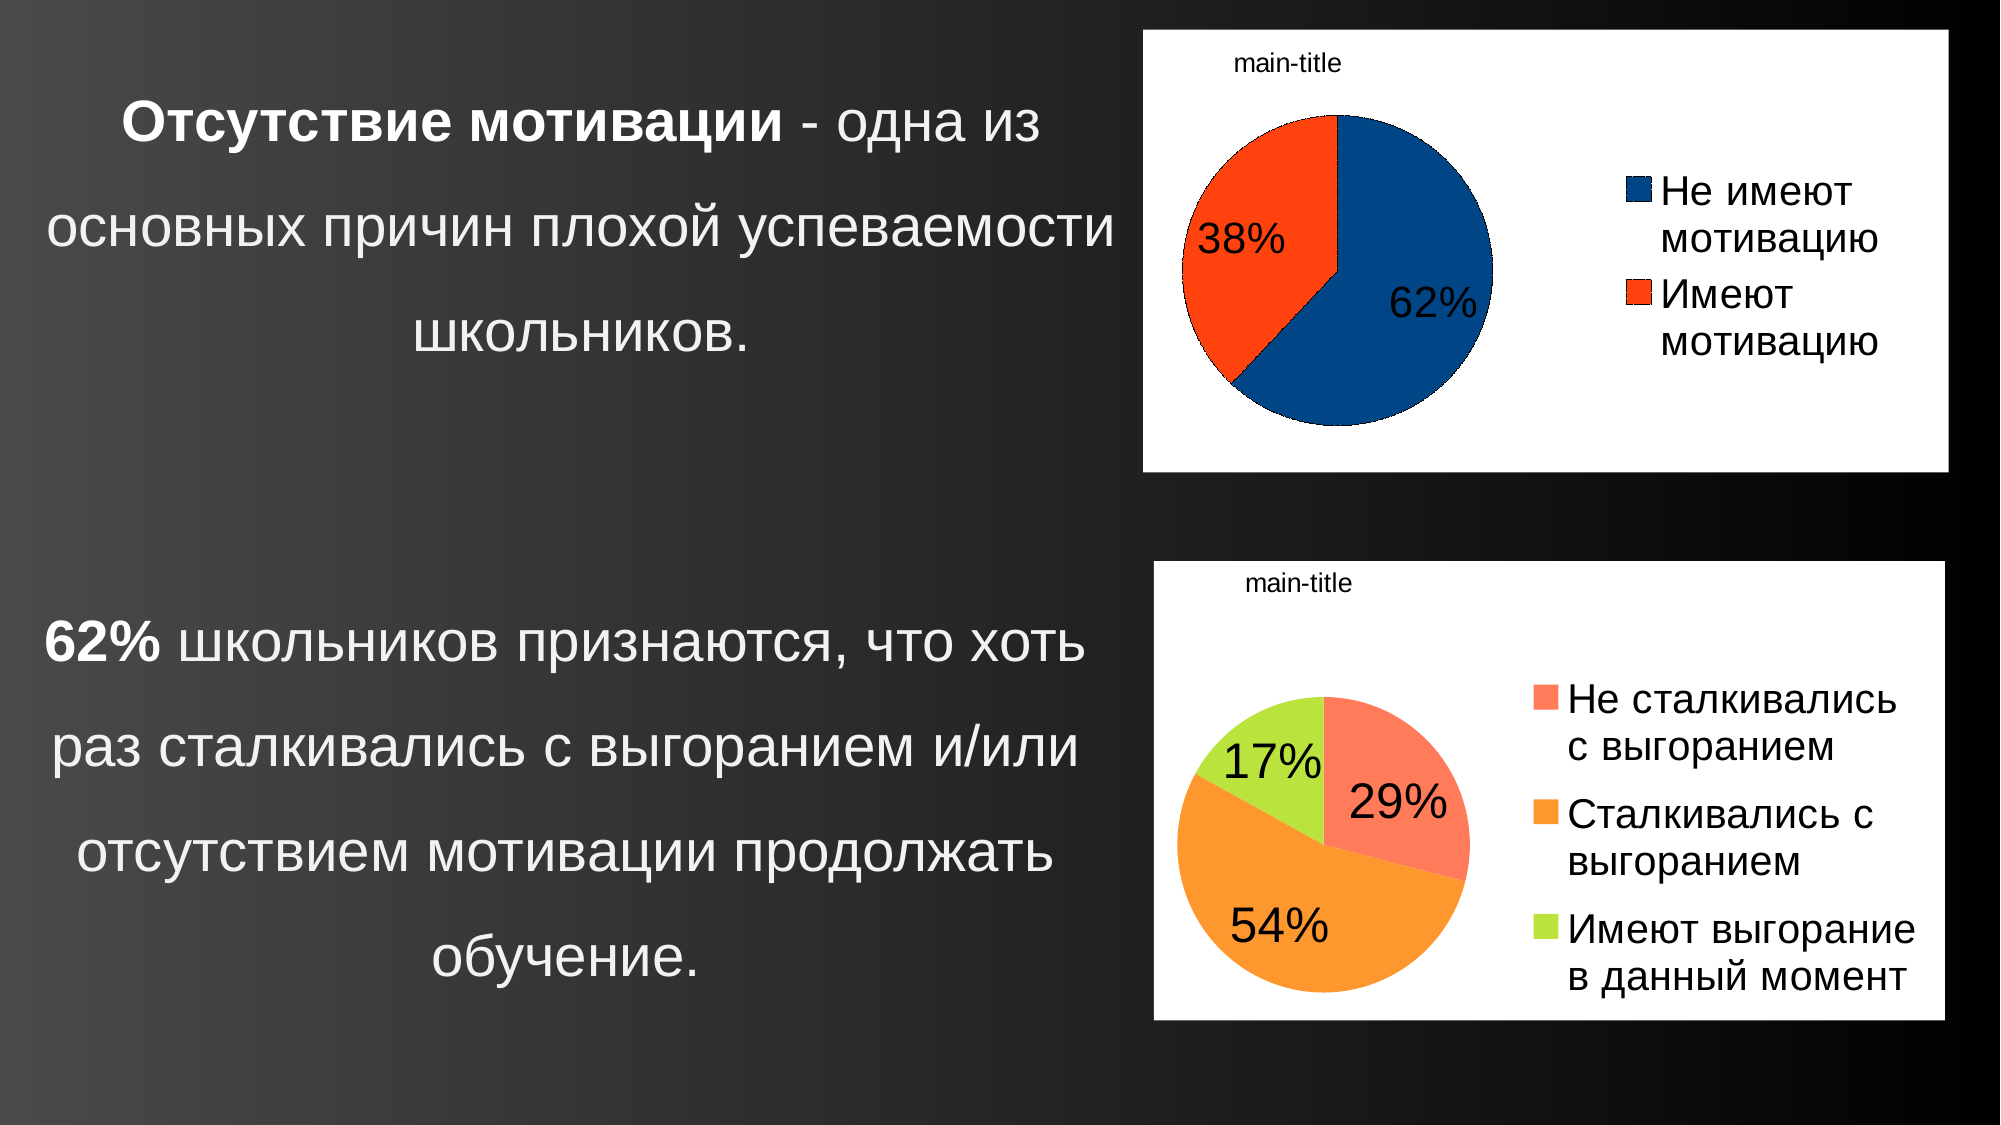

### Chart: main-title
| Category | Строка 14 |
|---|---|
| Не имеют мотивацию | 62.0 |
| Имеют мотивацию | 38.0 |Отсутствие мотивации - одна из основных причин плохой успеваемости школьников.
62% школьников признаются, что хоть раз сталкивались с выгоранием и/или отсутствием мотивации продолжать обучение.
### Chart: main-title
| Category | Строка 2 |
|---|---|
| Не сталкивались с выгоранием | 29.0 |
| Сталкивались с выгоранием | 54.0 |
| Имеют выгорание в данный момент | 17.0 |